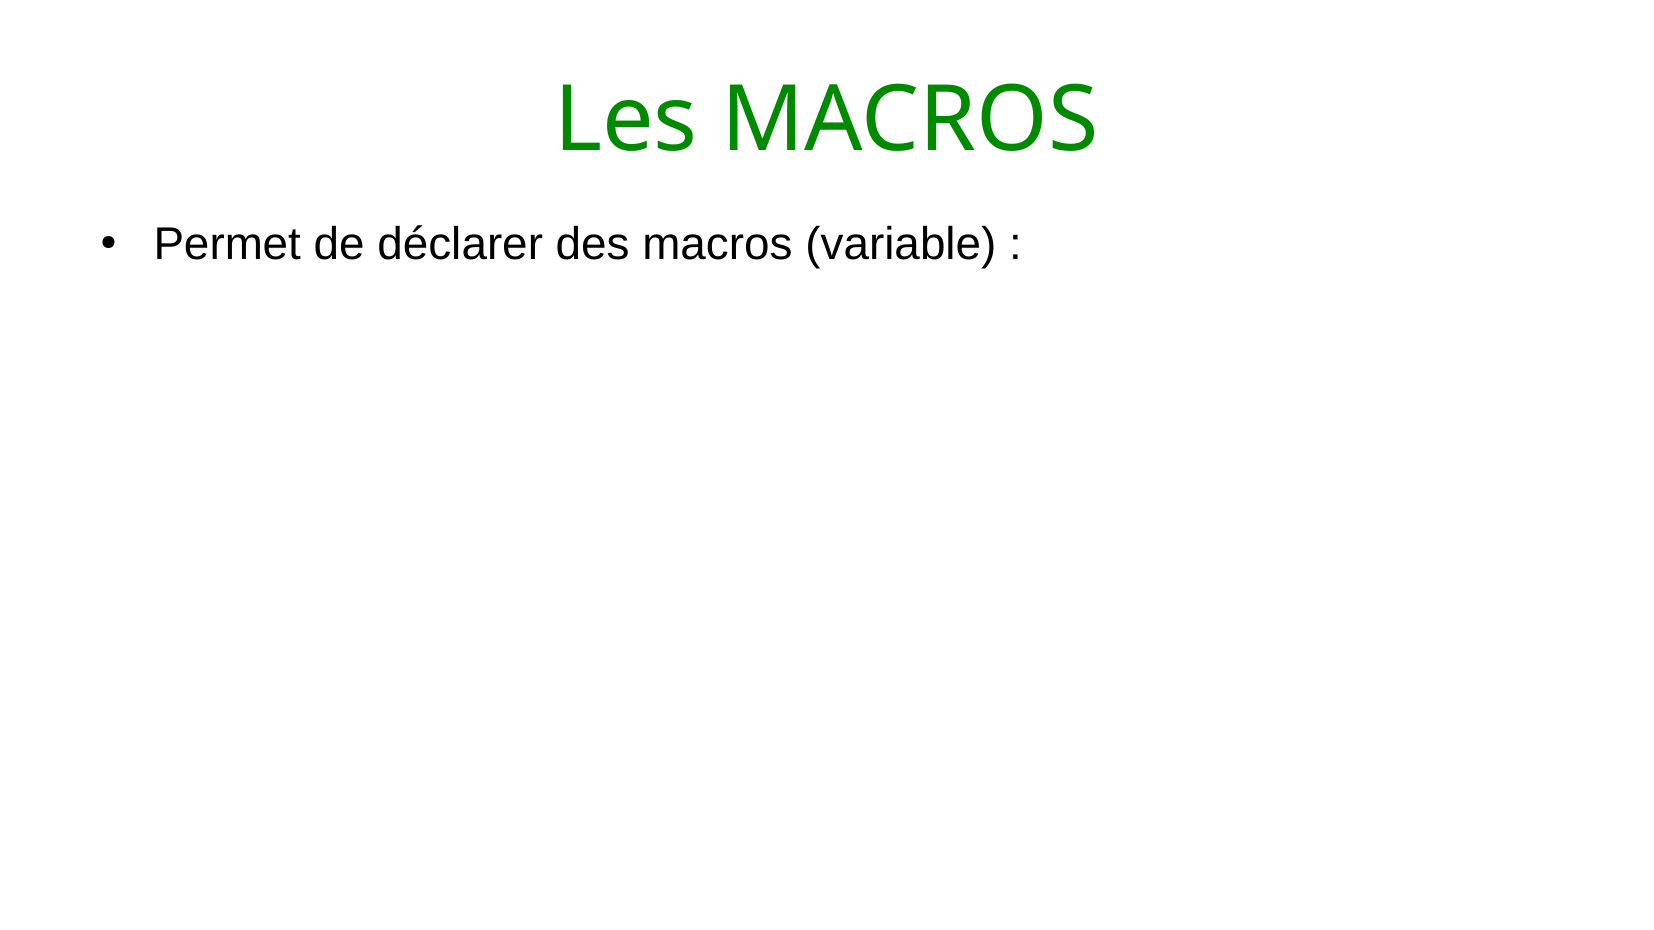

# Les MACROS
Permet de déclarer des macros (variable) :